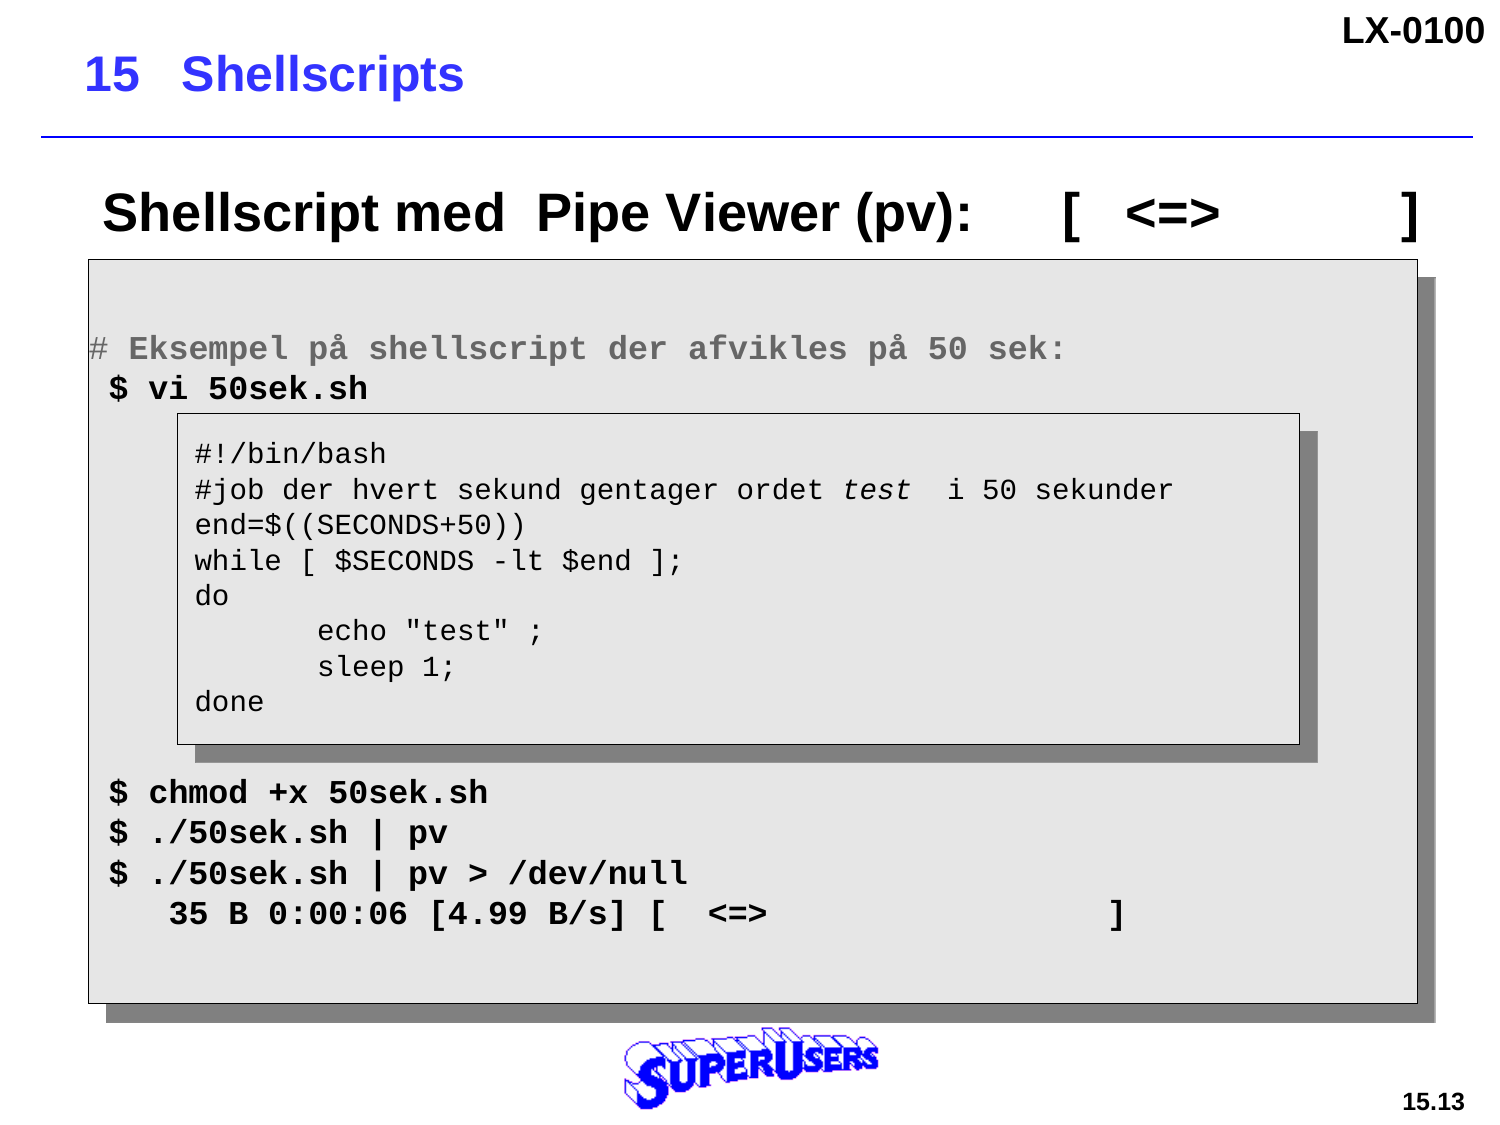

# 15 Shellscripts
Shellscript med Pipe Viewer (pv): [ <=> ]
# Eksempel på shellscript der afvikles på 50 sek:
 $ vi 50sek.sh
 $ chmod +x 50sek.sh
 $ ./50sek.sh | pv
 $ ./50sek.sh | pv > /dev/null
 35 B 0:00:06 [4.99 B/s] [ <=> ]
 #!/bin/bash
 #job der hvert sekund gentager ordet test i 50 sekunder
 end=$((SECONDS+50))
 while [ $SECONDS -lt $end ];
 do
 echo "test" ;
 sleep 1;
 done